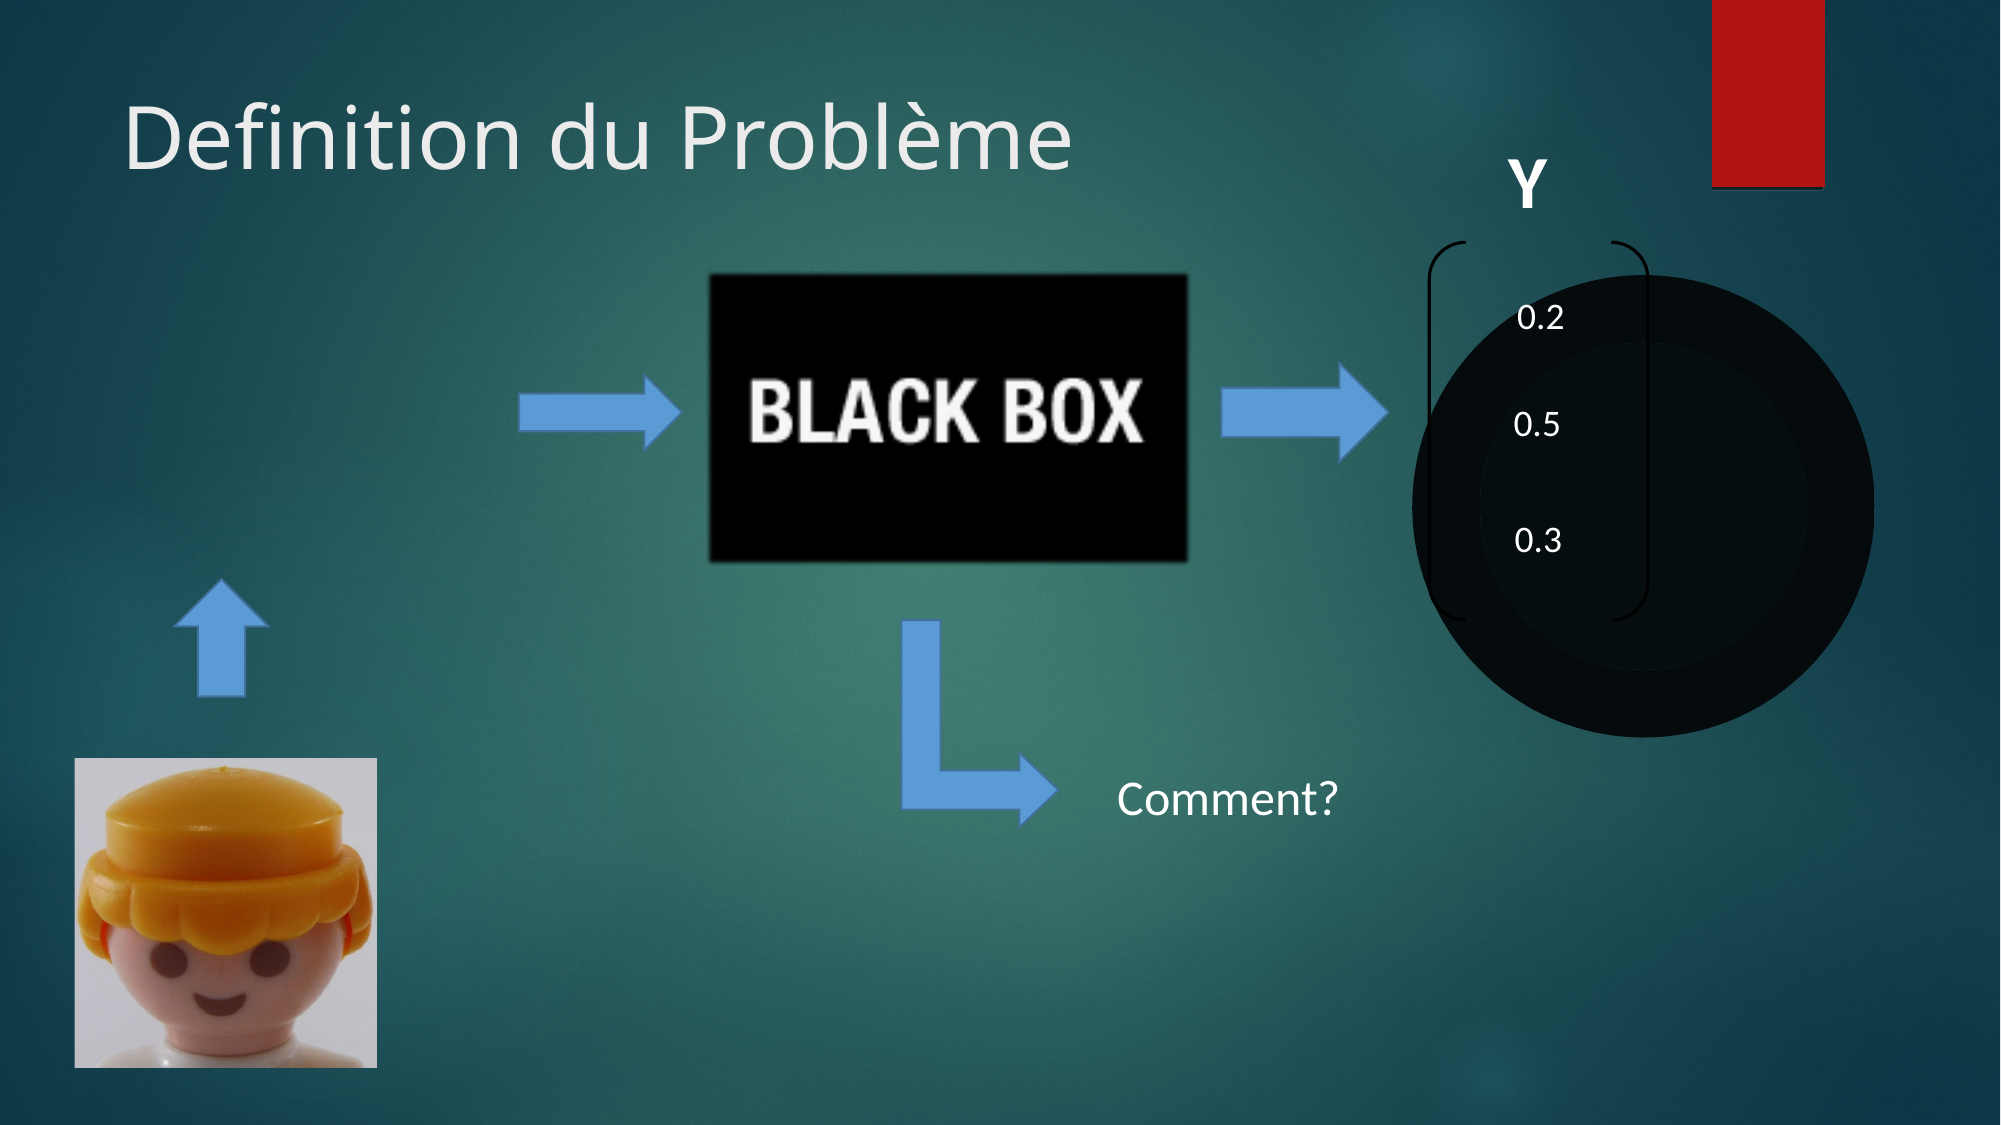

# Definition du Problème
Y
0.2
0.5
0.3
Comment?